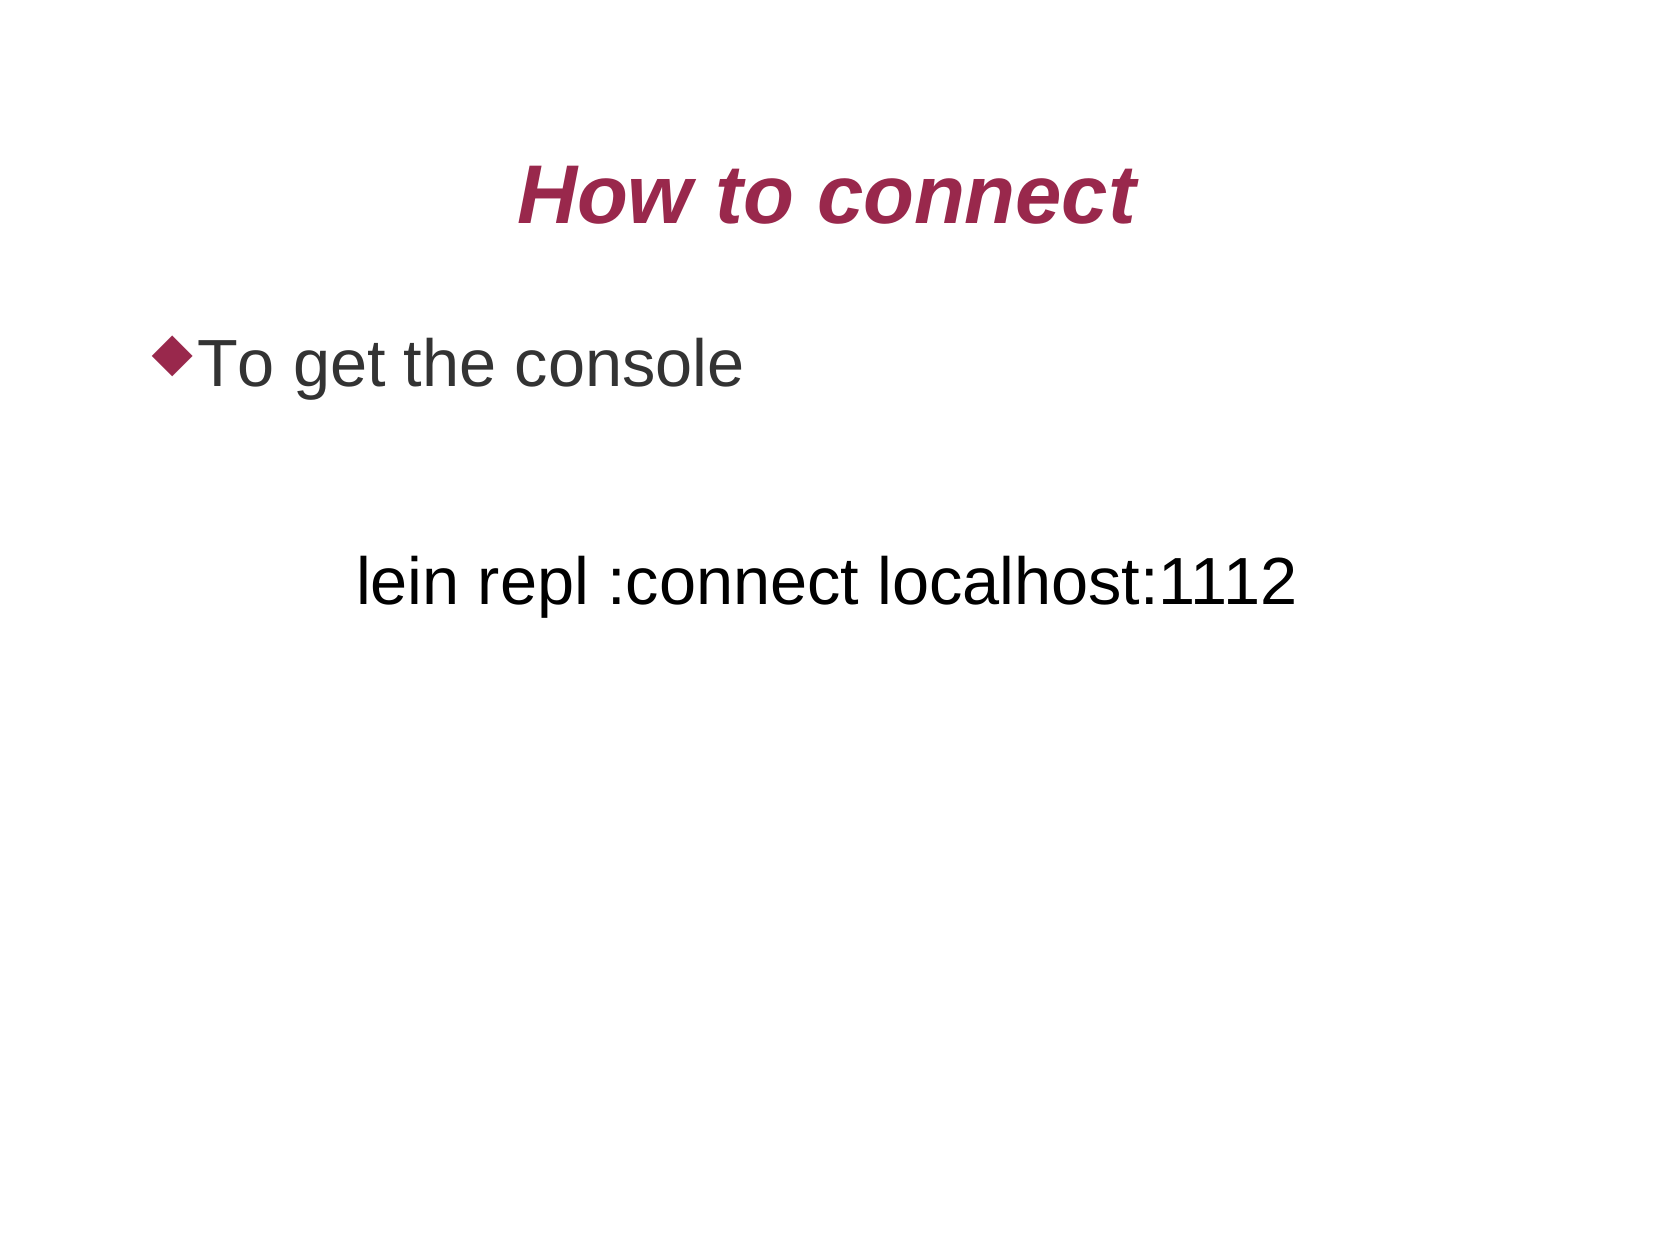

# How to connect
To get the console
lein repl :connect localhost:1112